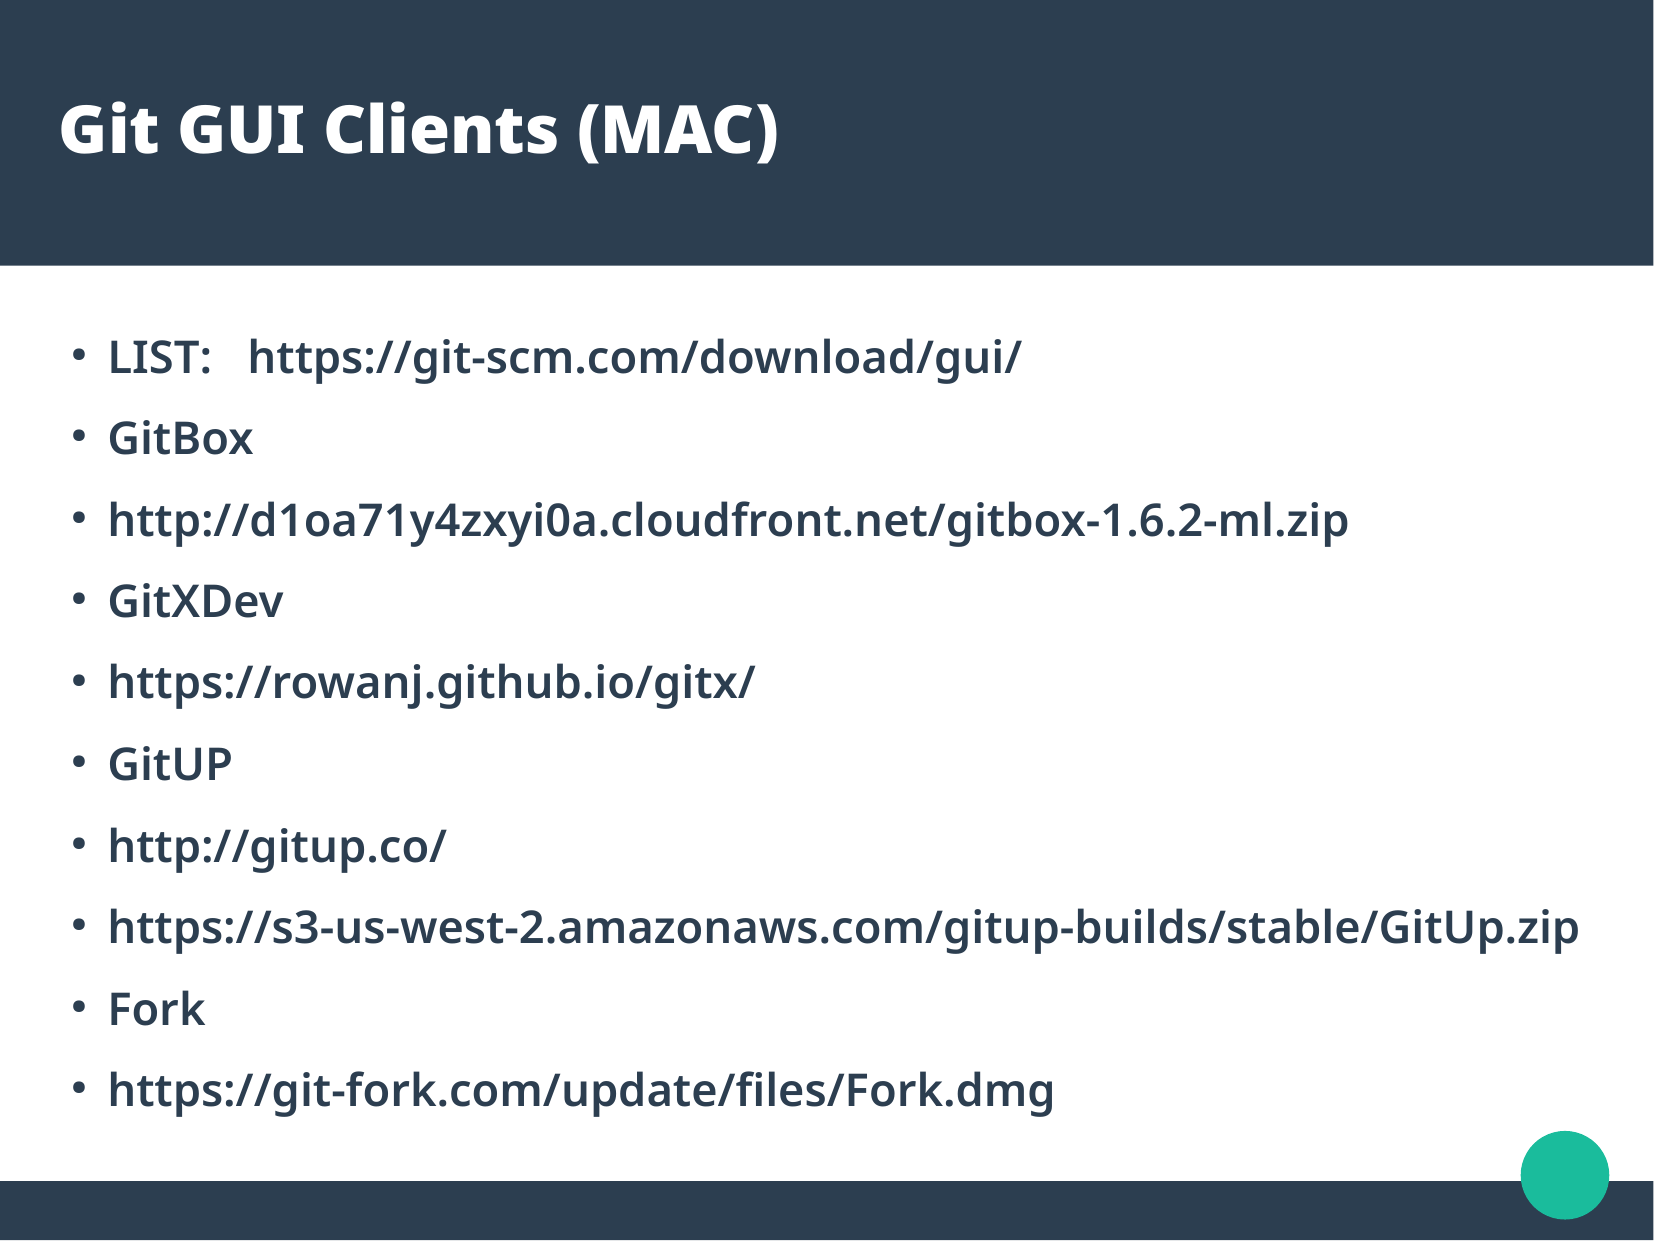

# Git GUI Clients (MAC)
LIST: https://git-scm.com/download/gui/
GitBox
http://d1oa71y4zxyi0a.cloudfront.net/gitbox-1.6.2-ml.zip
GitXDev
https://rowanj.github.io/gitx/
GitUP
http://gitup.co/
https://s3-us-west-2.amazonaws.com/gitup-builds/stable/GitUp.zip
Fork
https://git-fork.com/update/files/Fork.dmg